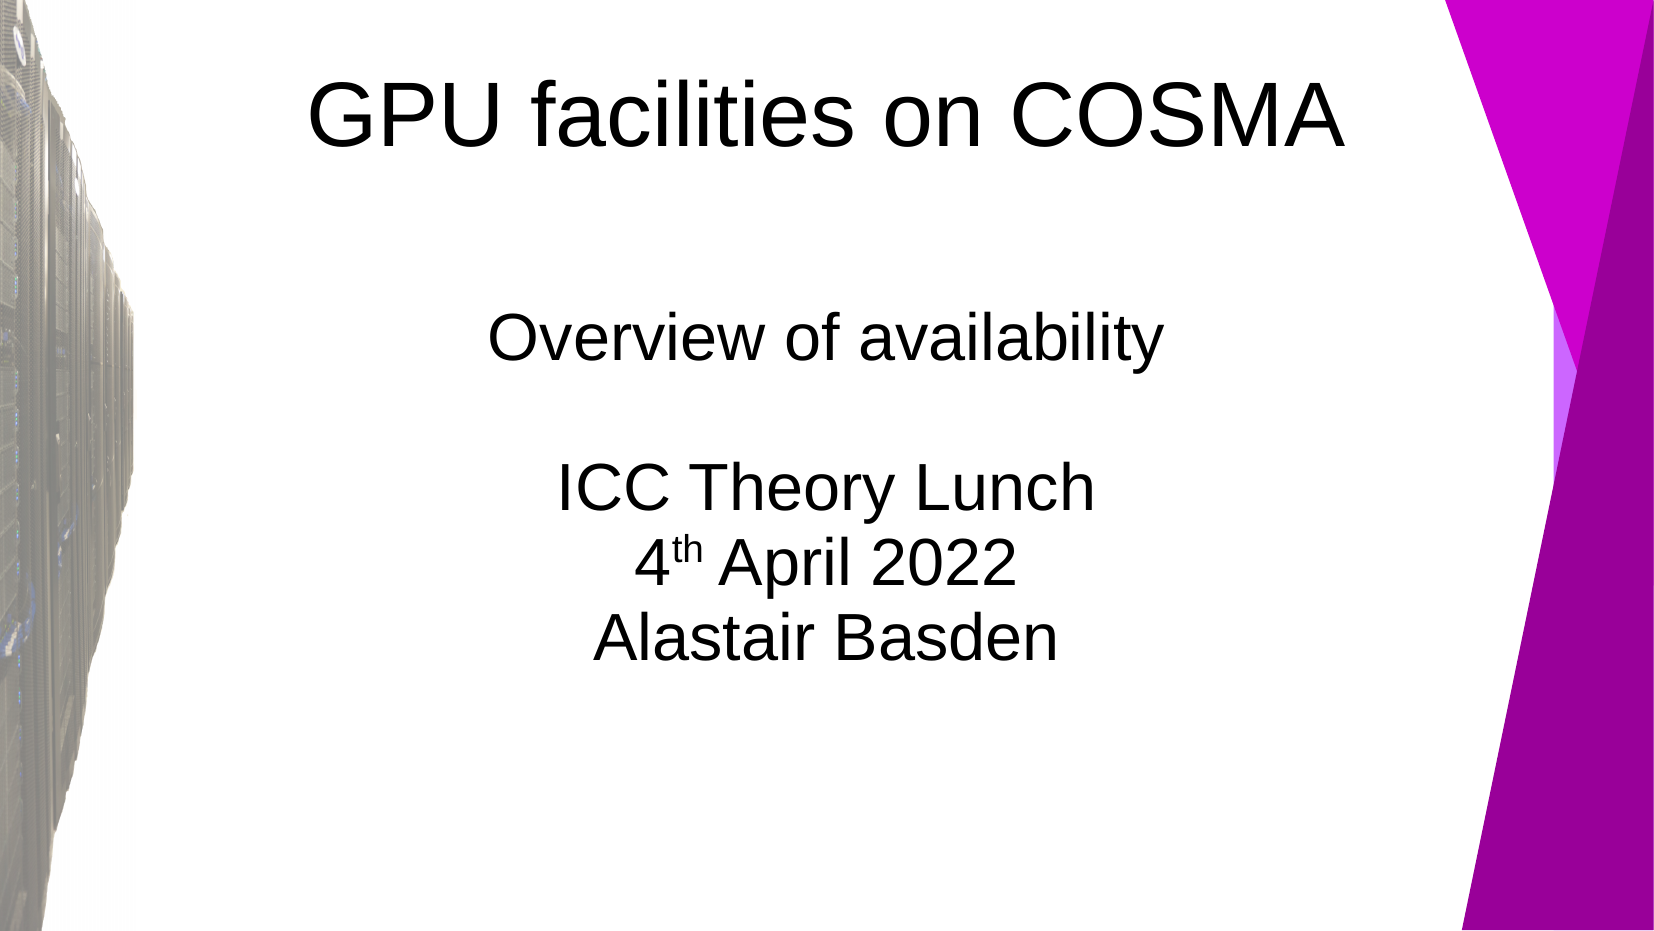

# GPU facilities on COSMA
Overview of availability
ICC Theory Lunch
4th April 2022
Alastair Basden